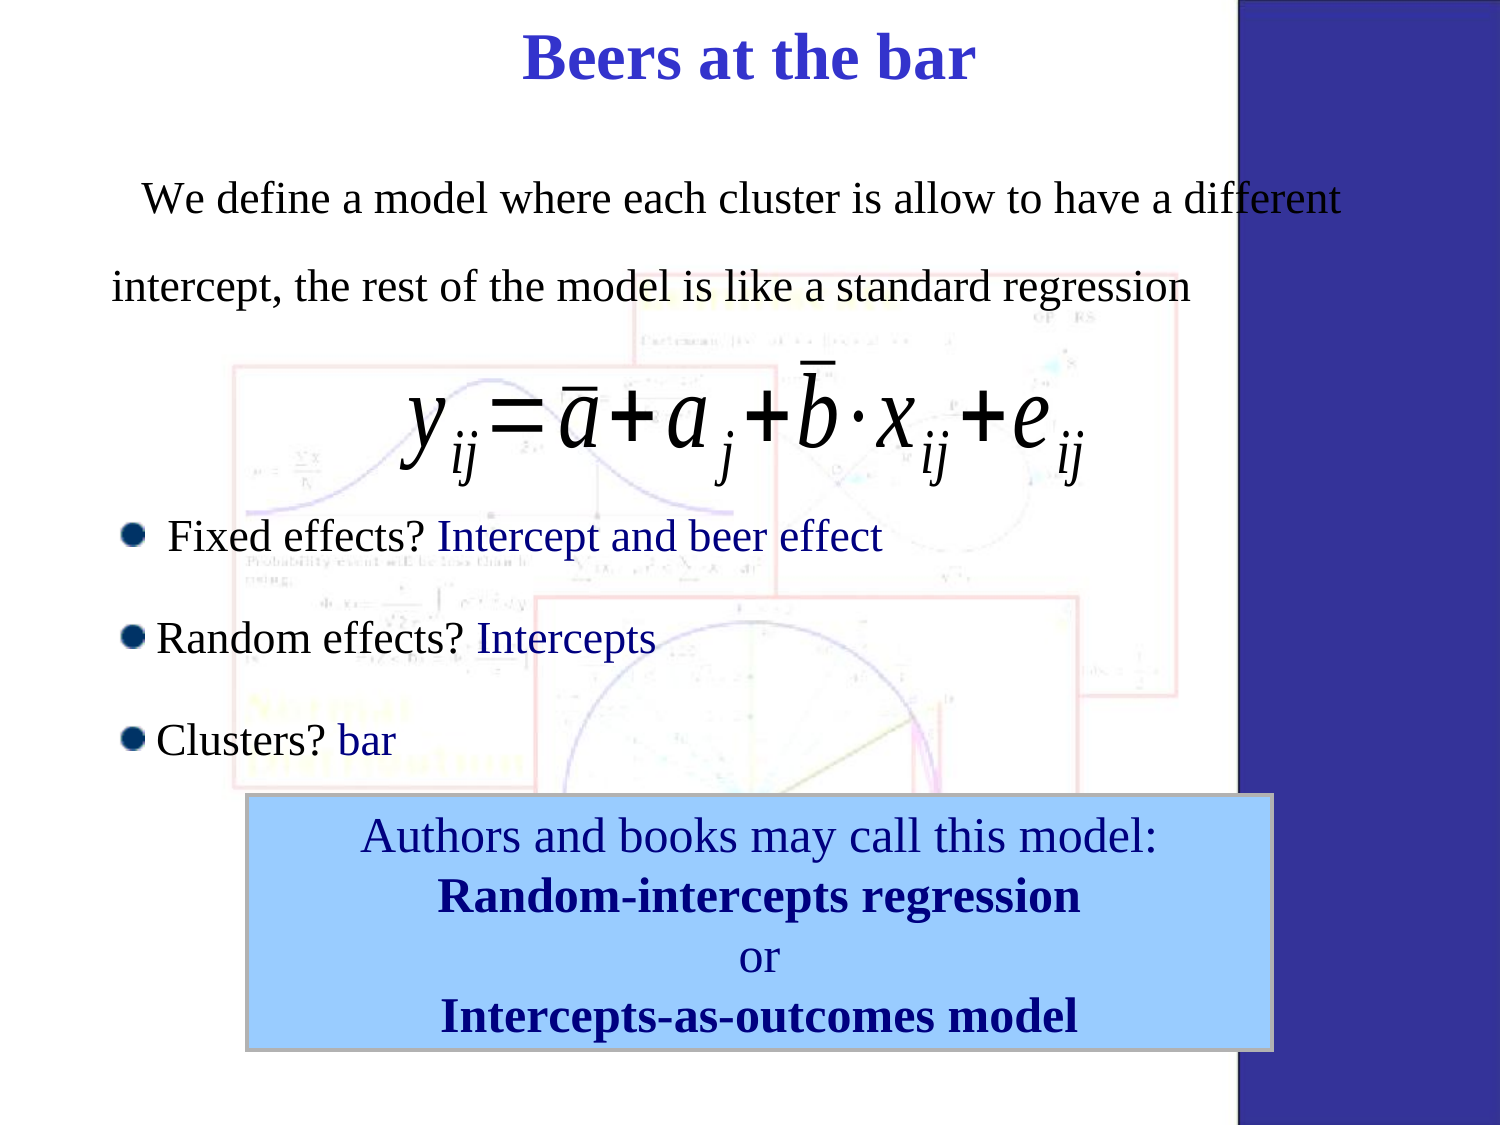

# Beers at the bar
We define a model where each cluster is allow to have a different intercept, the rest of the model is like a standard regression
 Fixed effects? Intercept and beer effect
 Random effects? Intercepts
 Clusters? bar
Authors and books may call this model:
Random-intercepts regression
or
Intercepts-as-outcomes model
99